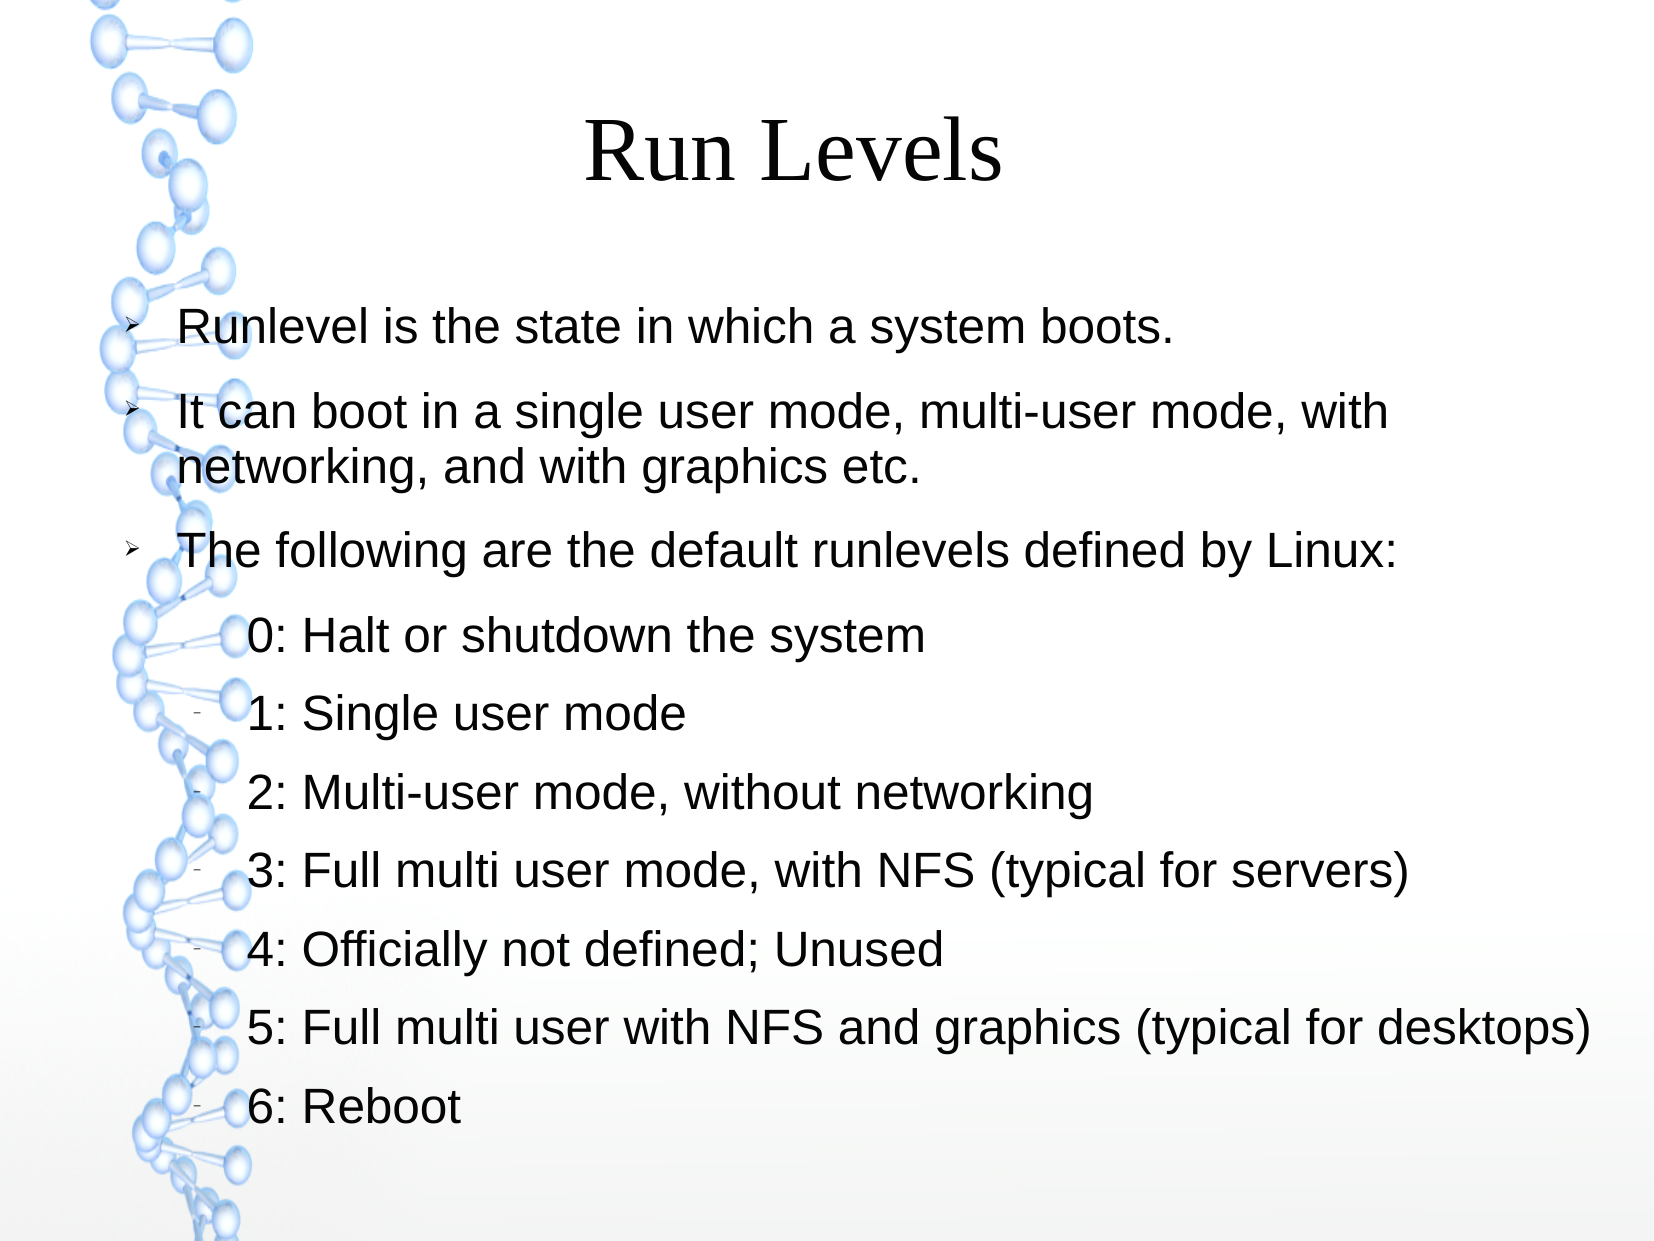

# Run Levels
Runlevel is the state in which a system boots.
It can boot in a single user mode, multi-user mode, with networking, and with graphics etc.
The following are the default runlevels defined by Linux:
0: Halt or shutdown the system
1: Single user mode
2: Multi-user mode, without networking
3: Full multi user mode, with NFS (typical for servers)
4: Officially not defined; Unused
5: Full multi user with NFS and graphics (typical for desktops)
6: Reboot